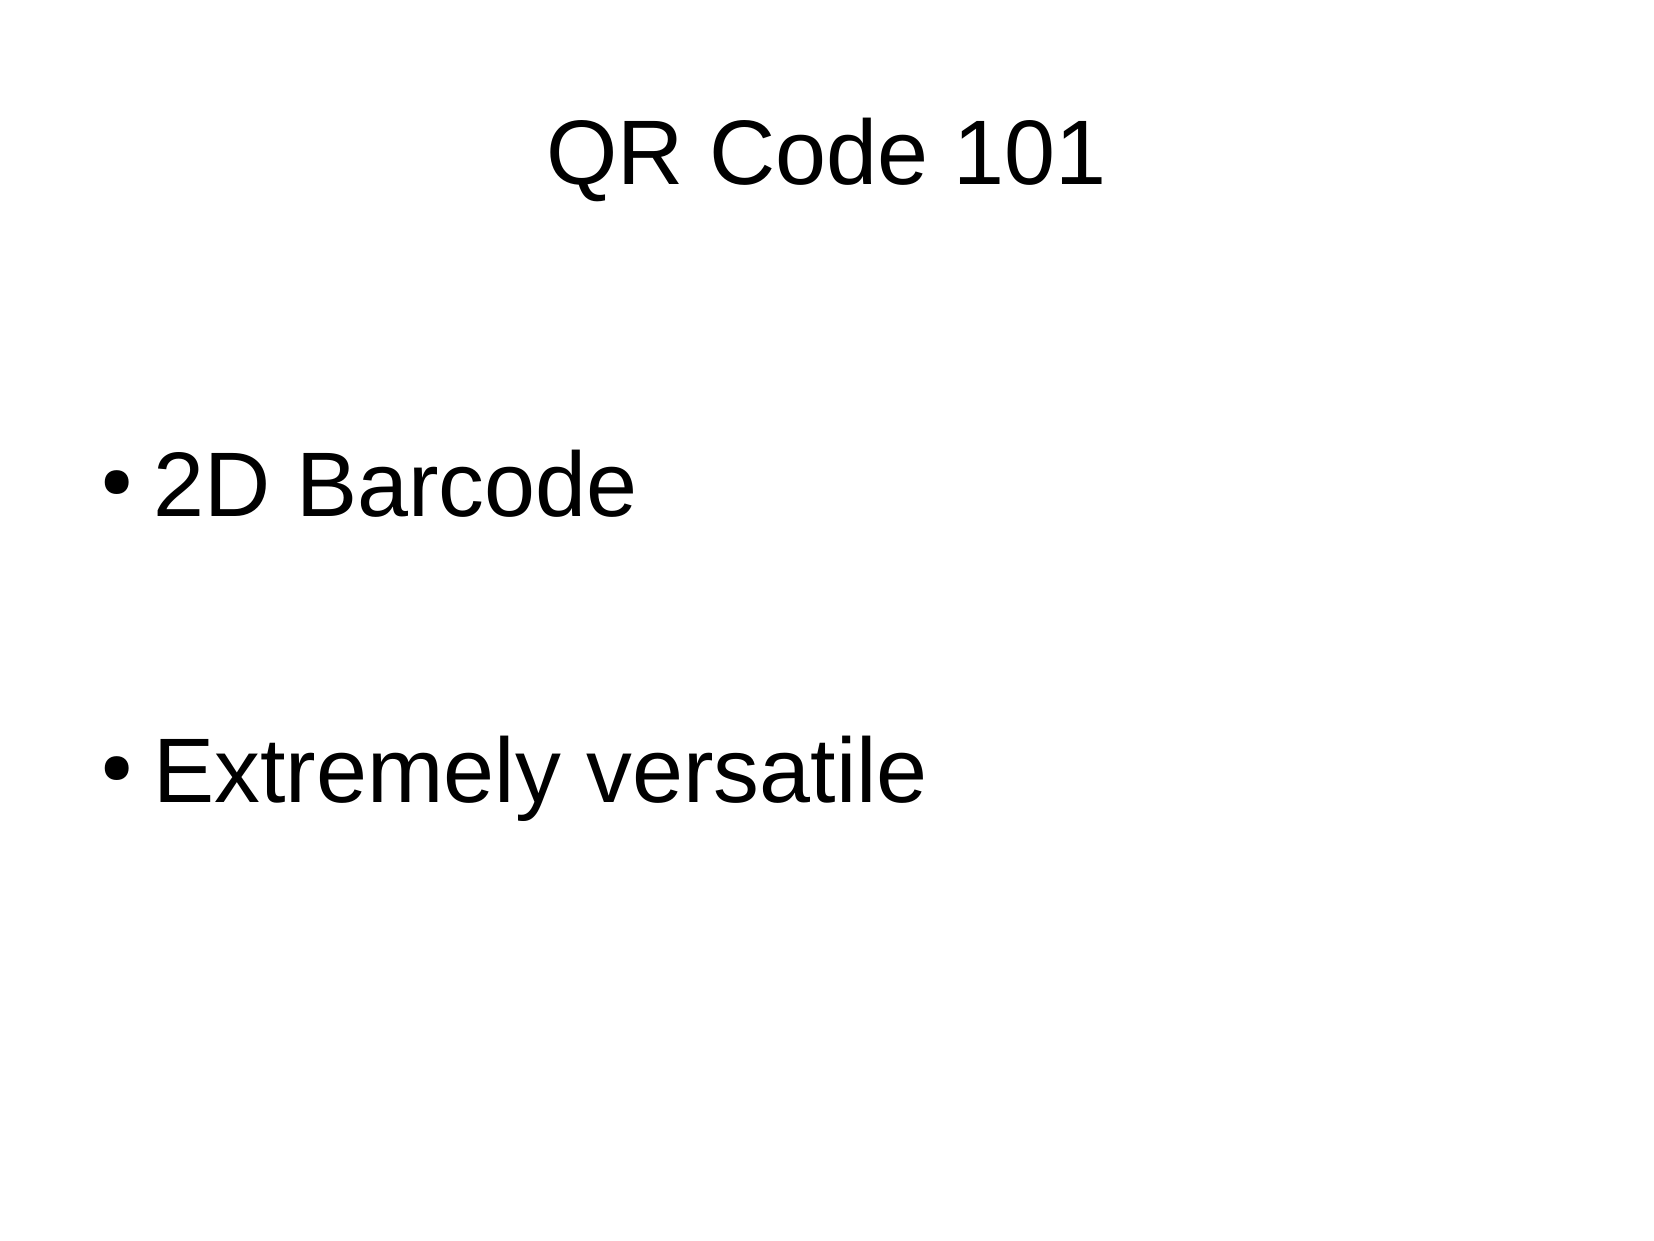

# QR Code 101
2D Barcode
Extremely versatile